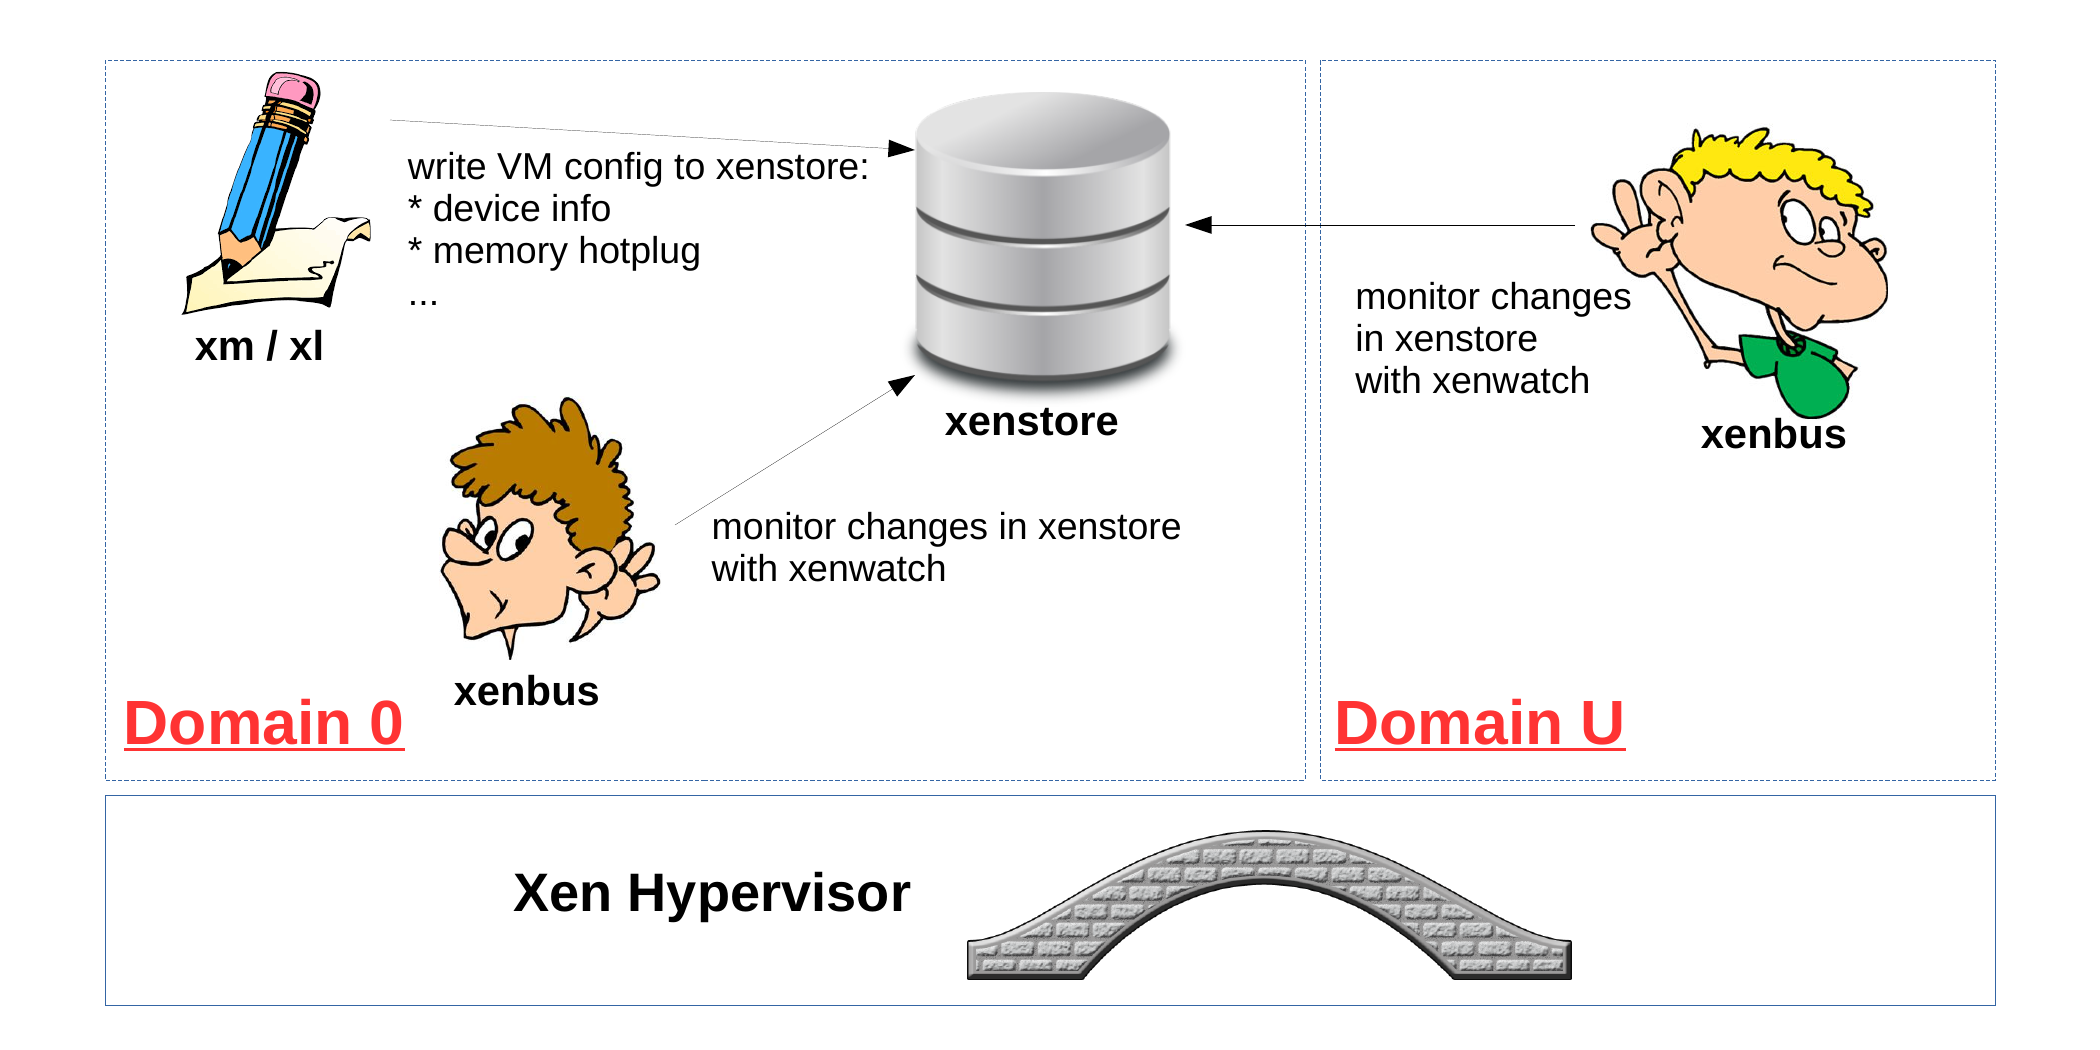

xm / xl
xenstore
write VM config to xenstore:
* device info
* memory hotplug
...
monitor changes
in xenstore
with xenwatch
xenbus
monitor changes in xenstore
with xenwatch
xenbus
Domain 0
Domain U
Xen Hypervisor